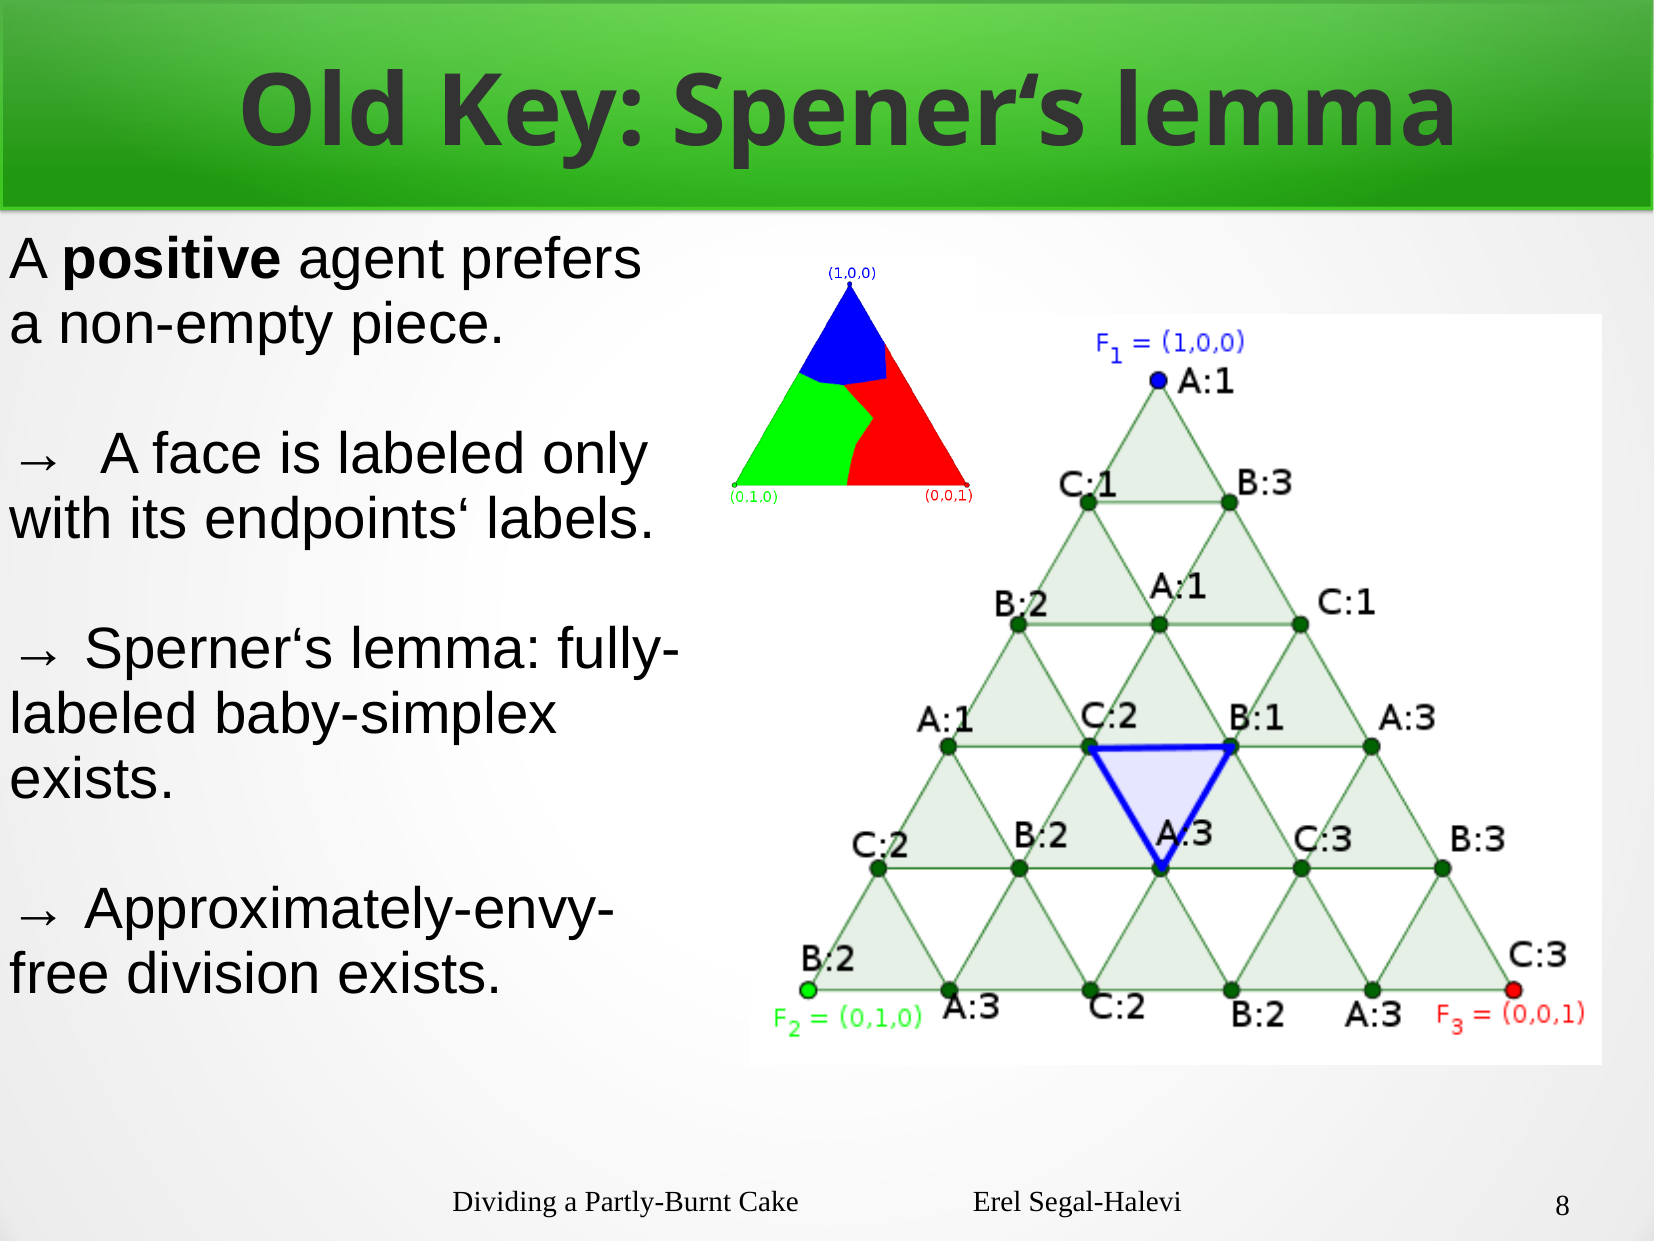

# Old Key: Spener‘s lemma
A positive agent prefers
a non-empty piece.
→ A face is labeled only with its endpoints‘ labels.
→ Sperner‘s lemma: fully-labeled baby-simplex exists.
→ Approximately-envy-free division exists.
Dividing a Partly-Burnt Cake Erel Segal-Halevi
8